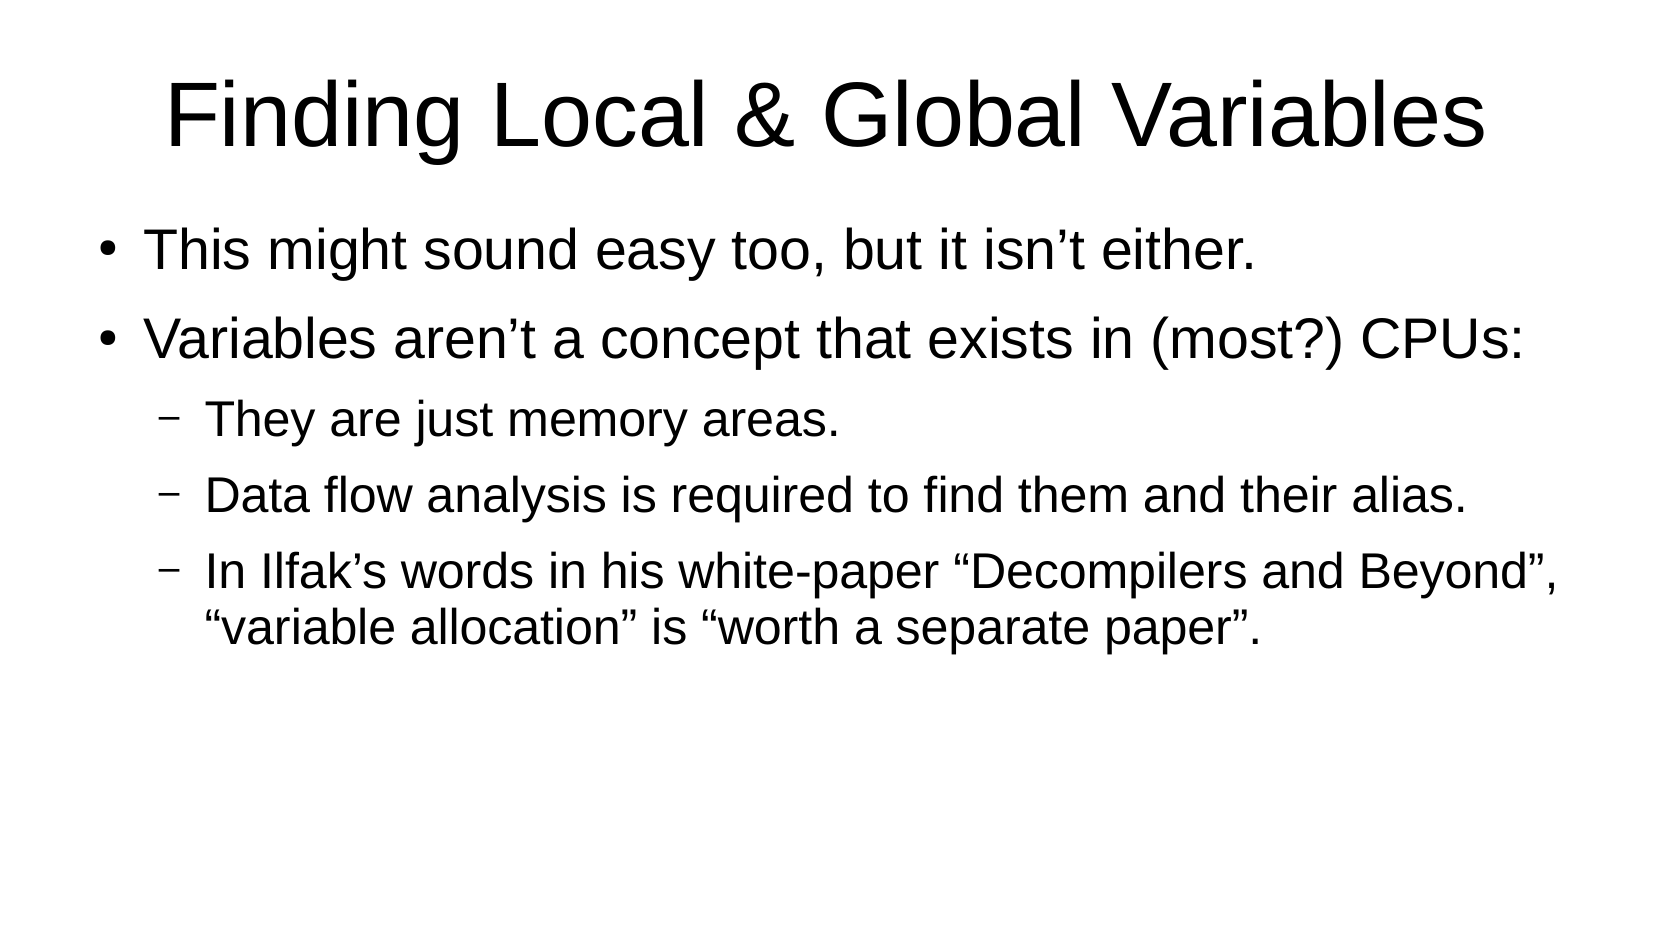

# Finding Local & Global Variables
This might sound easy too, but it isn’t either.
Variables aren’t a concept that exists in (most?) CPUs:
They are just memory areas.
Data flow analysis is required to find them and their alias.
In Ilfak’s words in his white-paper “Decompilers and Beyond”, “variable allocation” is “worth a separate paper”.